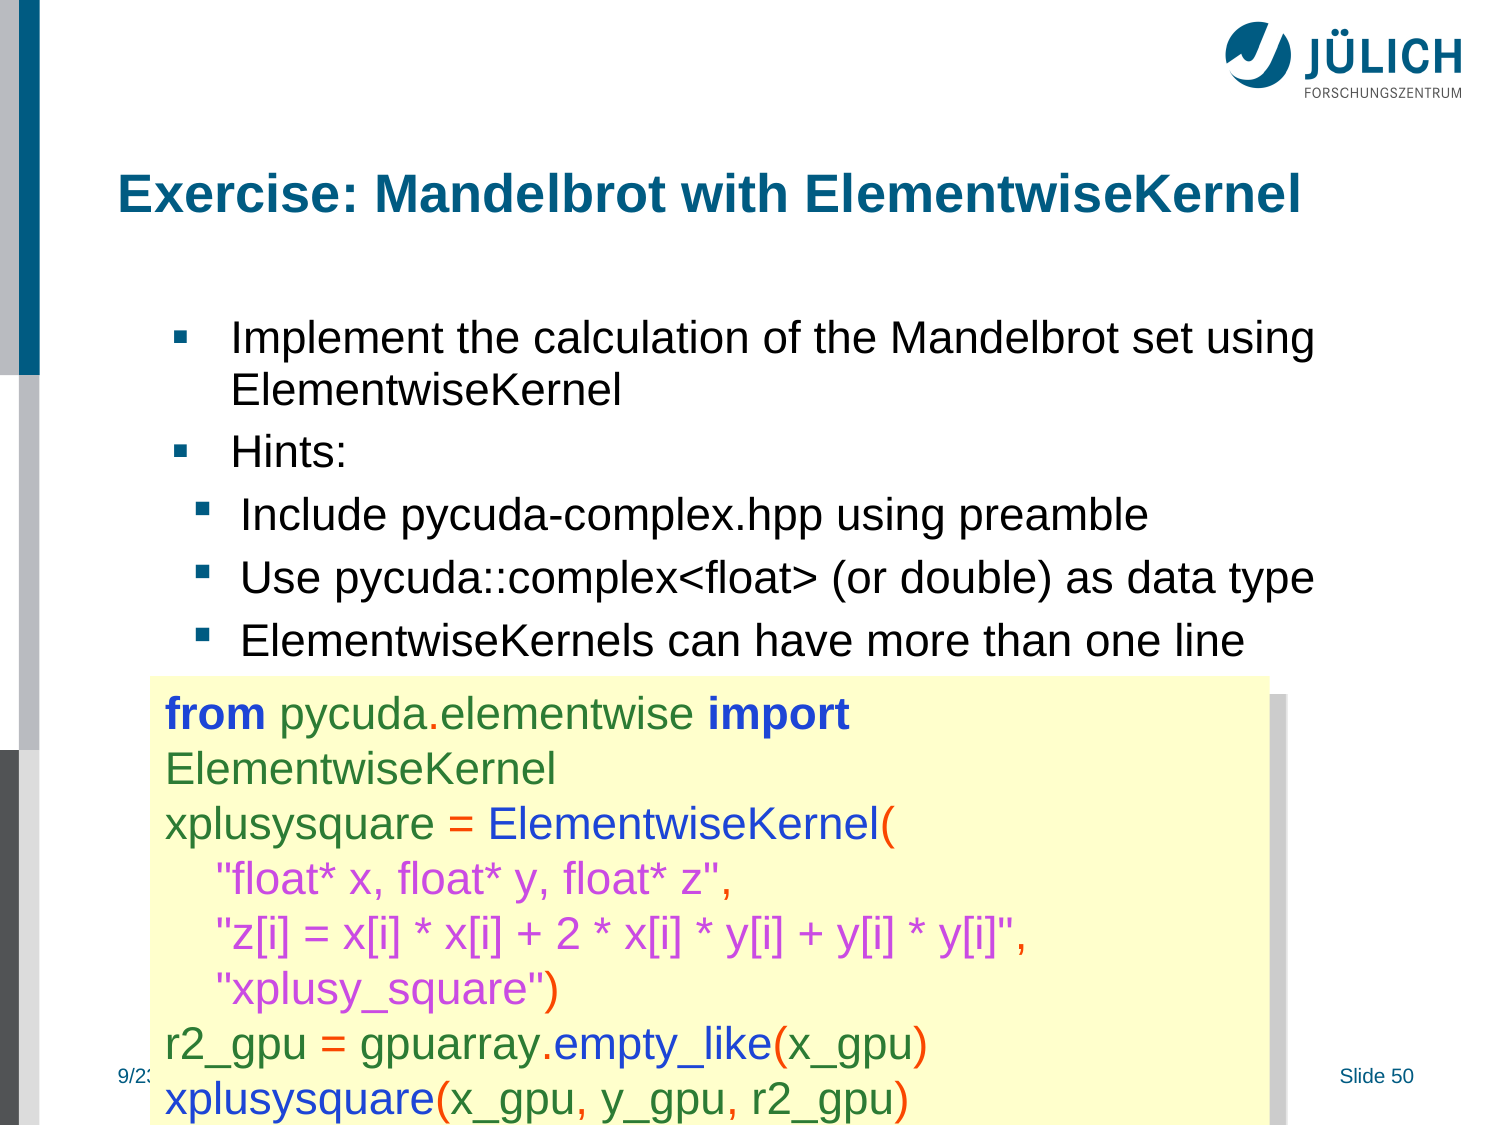

# Exercise: Mandelbrot with ElementwiseKernel
Implement the calculation of the Mandelbrot set using ElementwiseKernel
Hints:
Include pycuda-complex.hpp using preamble
Use pycuda::complex<float> (or double) as data type
ElementwiseKernels can have more than one line
from pycuda.elementwise import ElementwiseKernel
xplusysquare = ElementwiseKernel(
 "float* x, float* y, float* z",
 "z[i] = x[i] * x[i] + 2 * x[i] * y[i] + y[i] * y[i]",
 "xplusy_square")
r2_gpu = gpuarray.empty_like(x_gpu)
xplusysquare(x_gpu, y_gpu, r2_gpu)